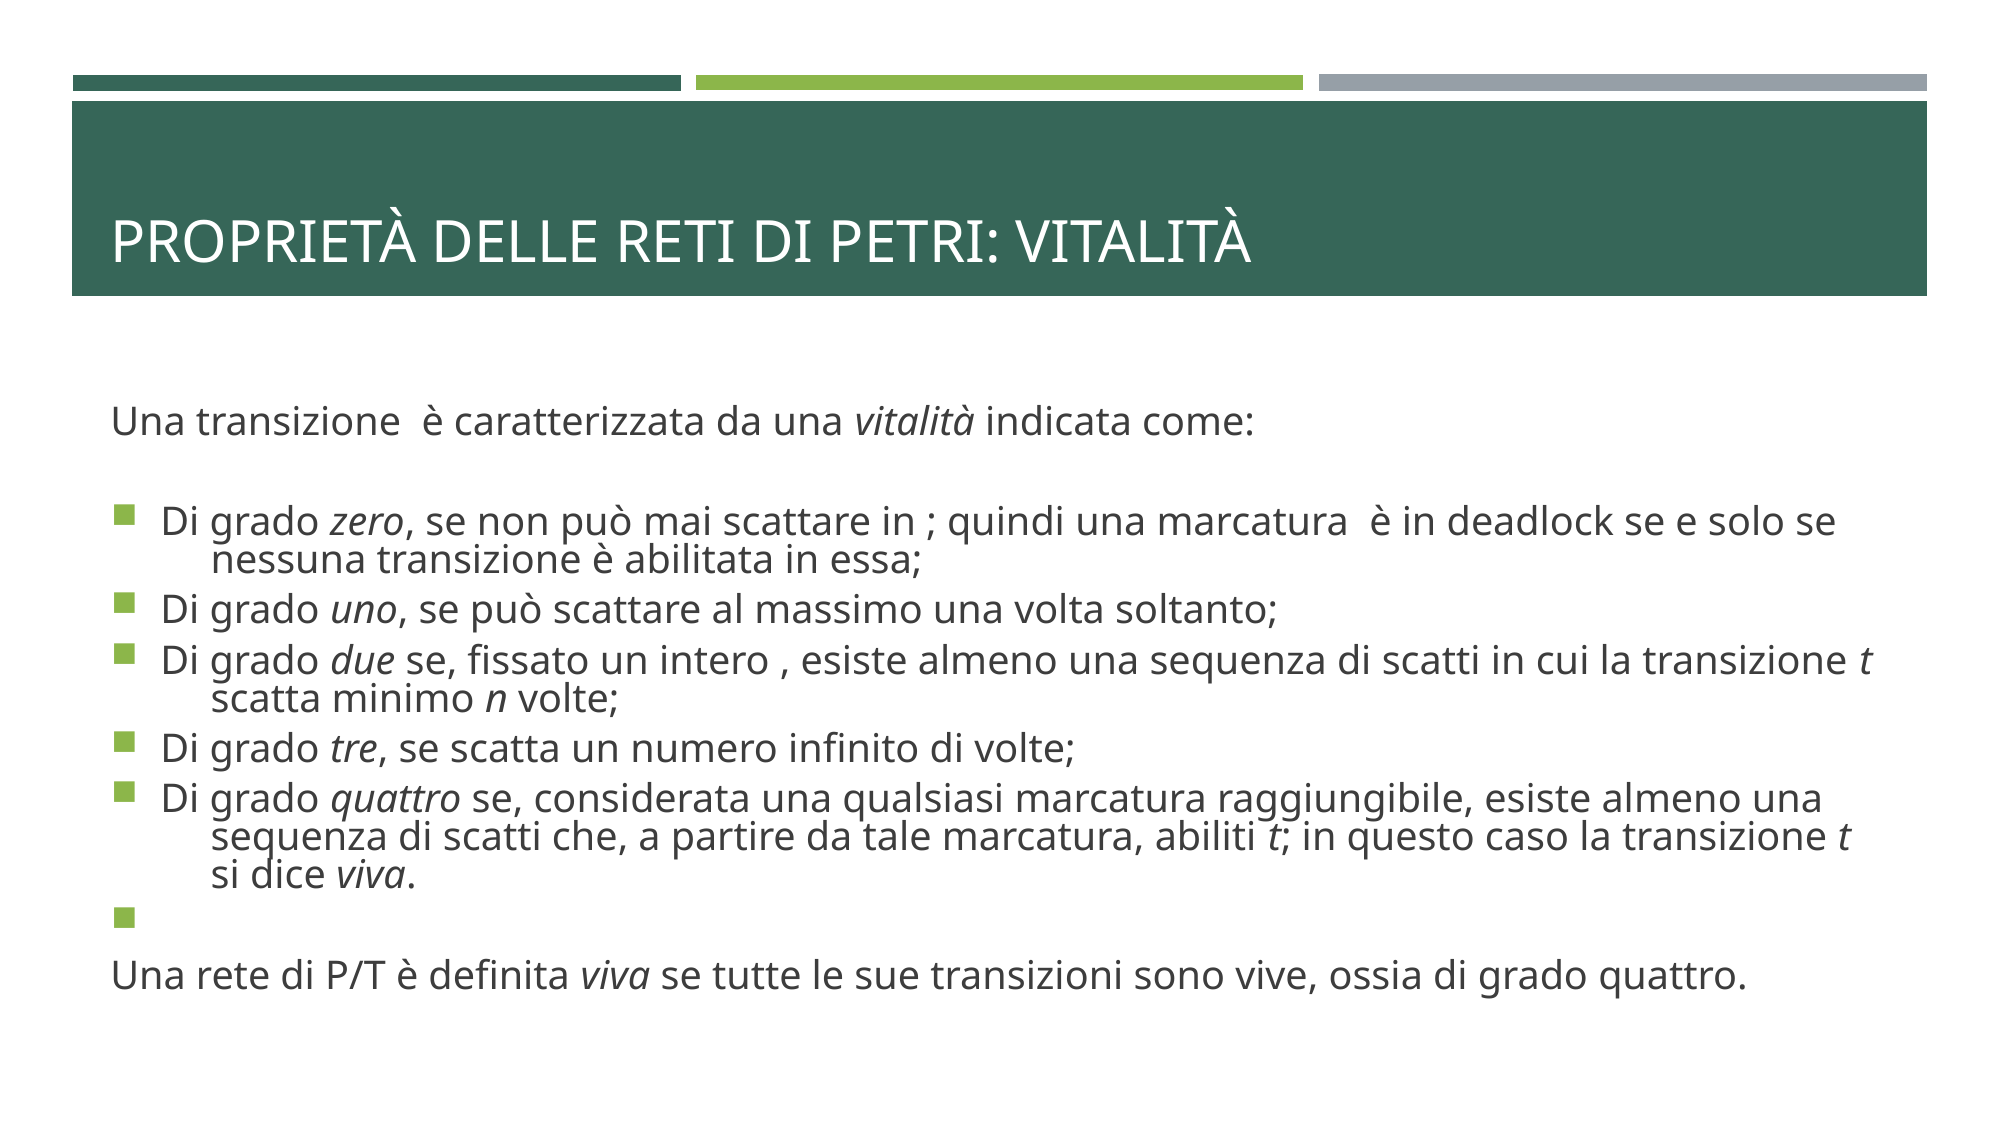

# Proprietà delle reti di petri: vitalità
Una transizione è caratterizzata da una vitalità indicata come:
Di grado zero, se non può mai scattare in ; quindi una marcatura è in deadlock se e solo se nessuna transizione è abilitata in essa;
Di grado uno, se può scattare al massimo una volta soltanto;
Di grado due se, fissato un intero , esiste almeno una sequenza di scatti in cui la transizione t scatta minimo n volte;
Di grado tre, se scatta un numero infinito di volte;
Di grado quattro se, considerata una qualsiasi marcatura raggiungibile, esiste almeno una sequenza di scatti che, a partire da tale marcatura, abiliti t; in questo caso la transizione t si dice viva.
Una rete di P/T è definita viva se tutte le sue transizioni sono vive, ossia di grado quattro.